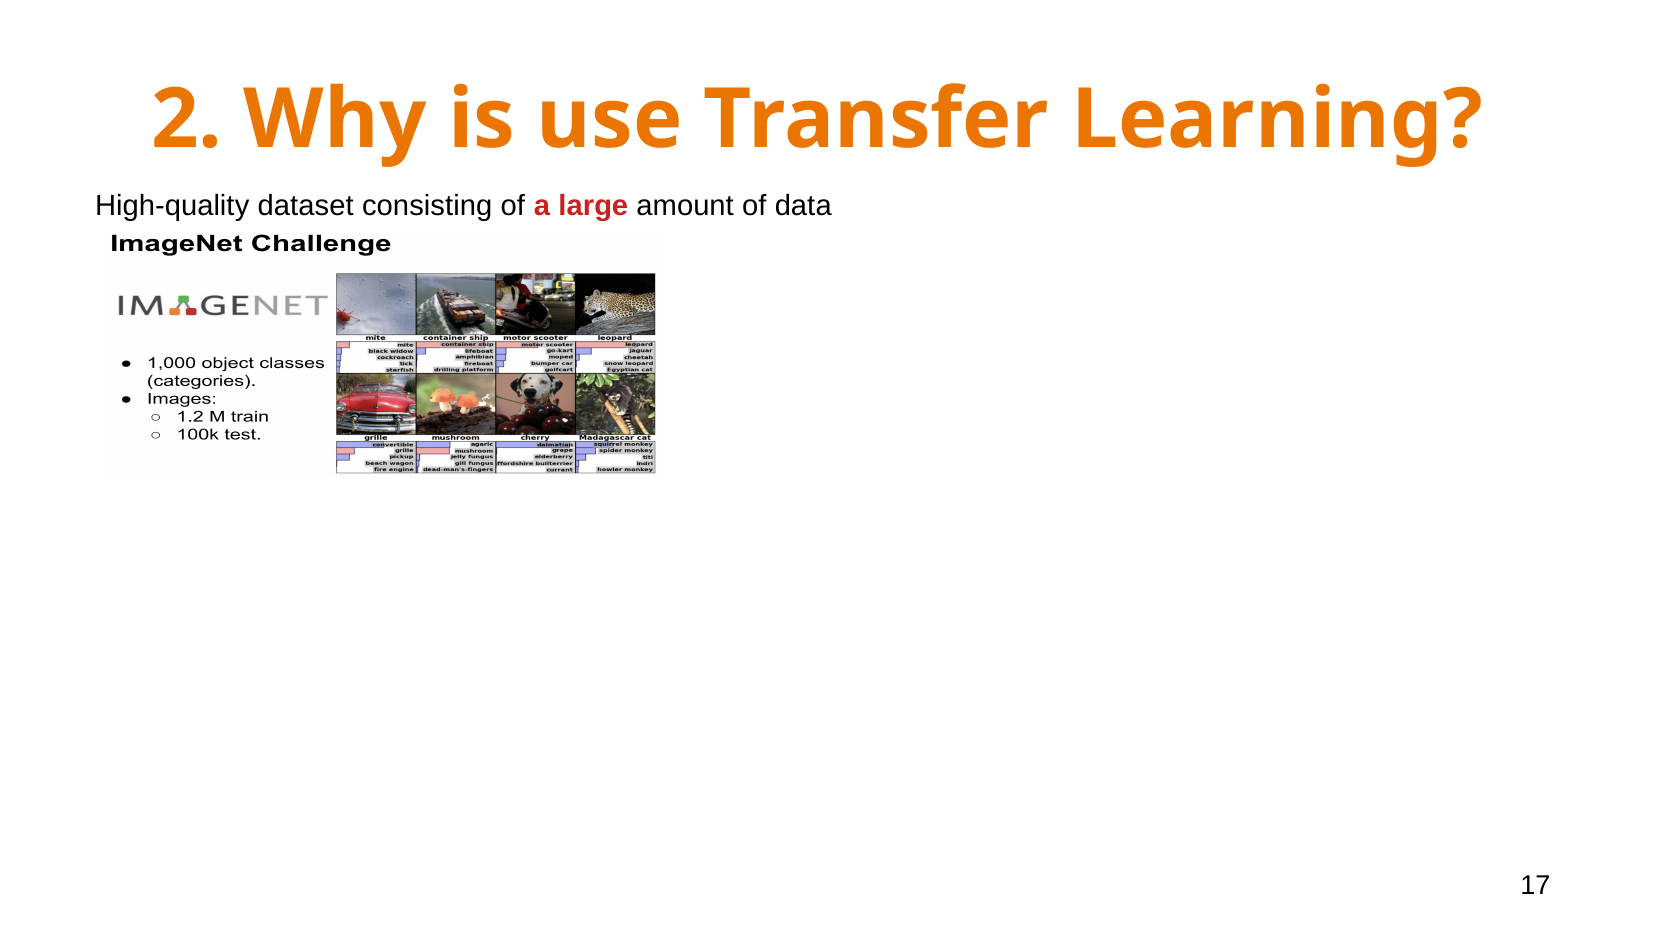

2. Why is use Transfer Learning?
High-quality dataset consisting of a large amount of data